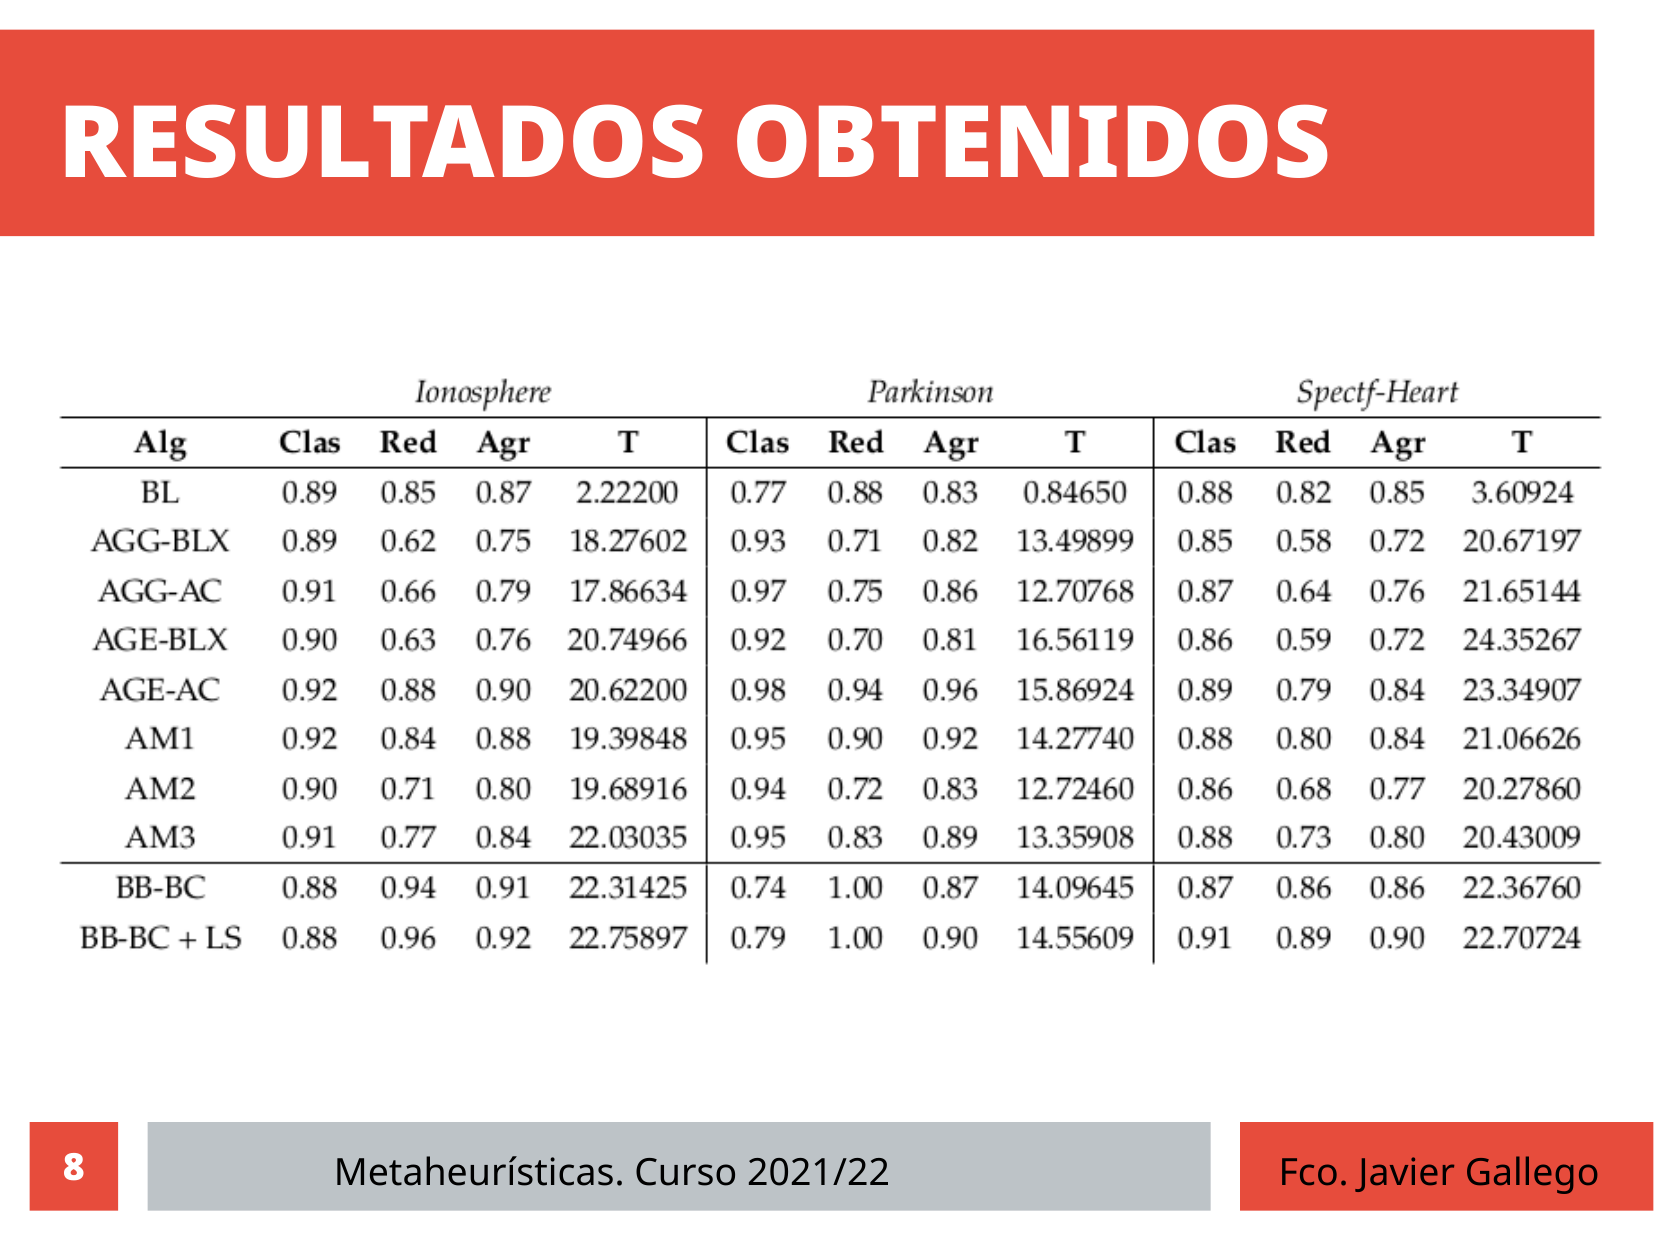

RESULTADOS OBTENIDOS
#
8
Metaheurísticas. Curso 2021/22
Fco. Javier Gallego